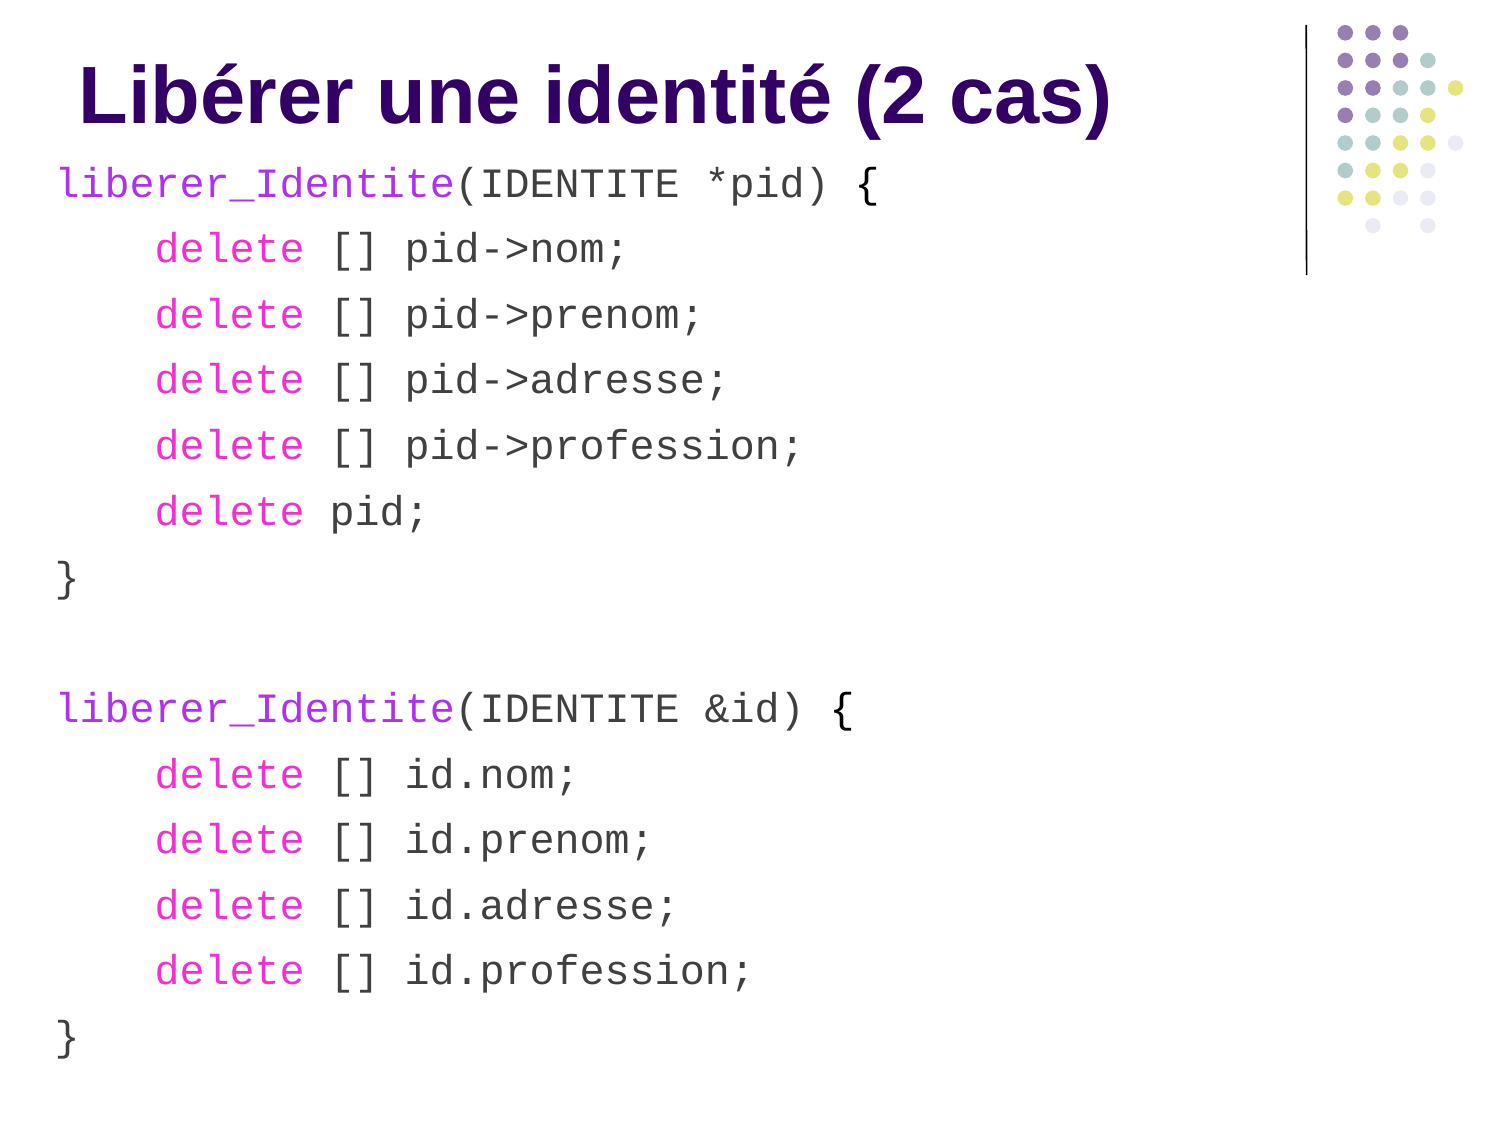

# Libérer une identité (2 cas)
liberer_Identite(IDENTITE *pid) {
 delete [] pid->nom;
 delete [] pid->prenom;
 delete [] pid->adresse;
 delete [] pid->profession;
 delete pid;
}
liberer_Identite(IDENTITE &id) {
 delete [] id.nom;
 delete [] id.prenom;
 delete [] id.adresse;
 delete [] id.profession;
}